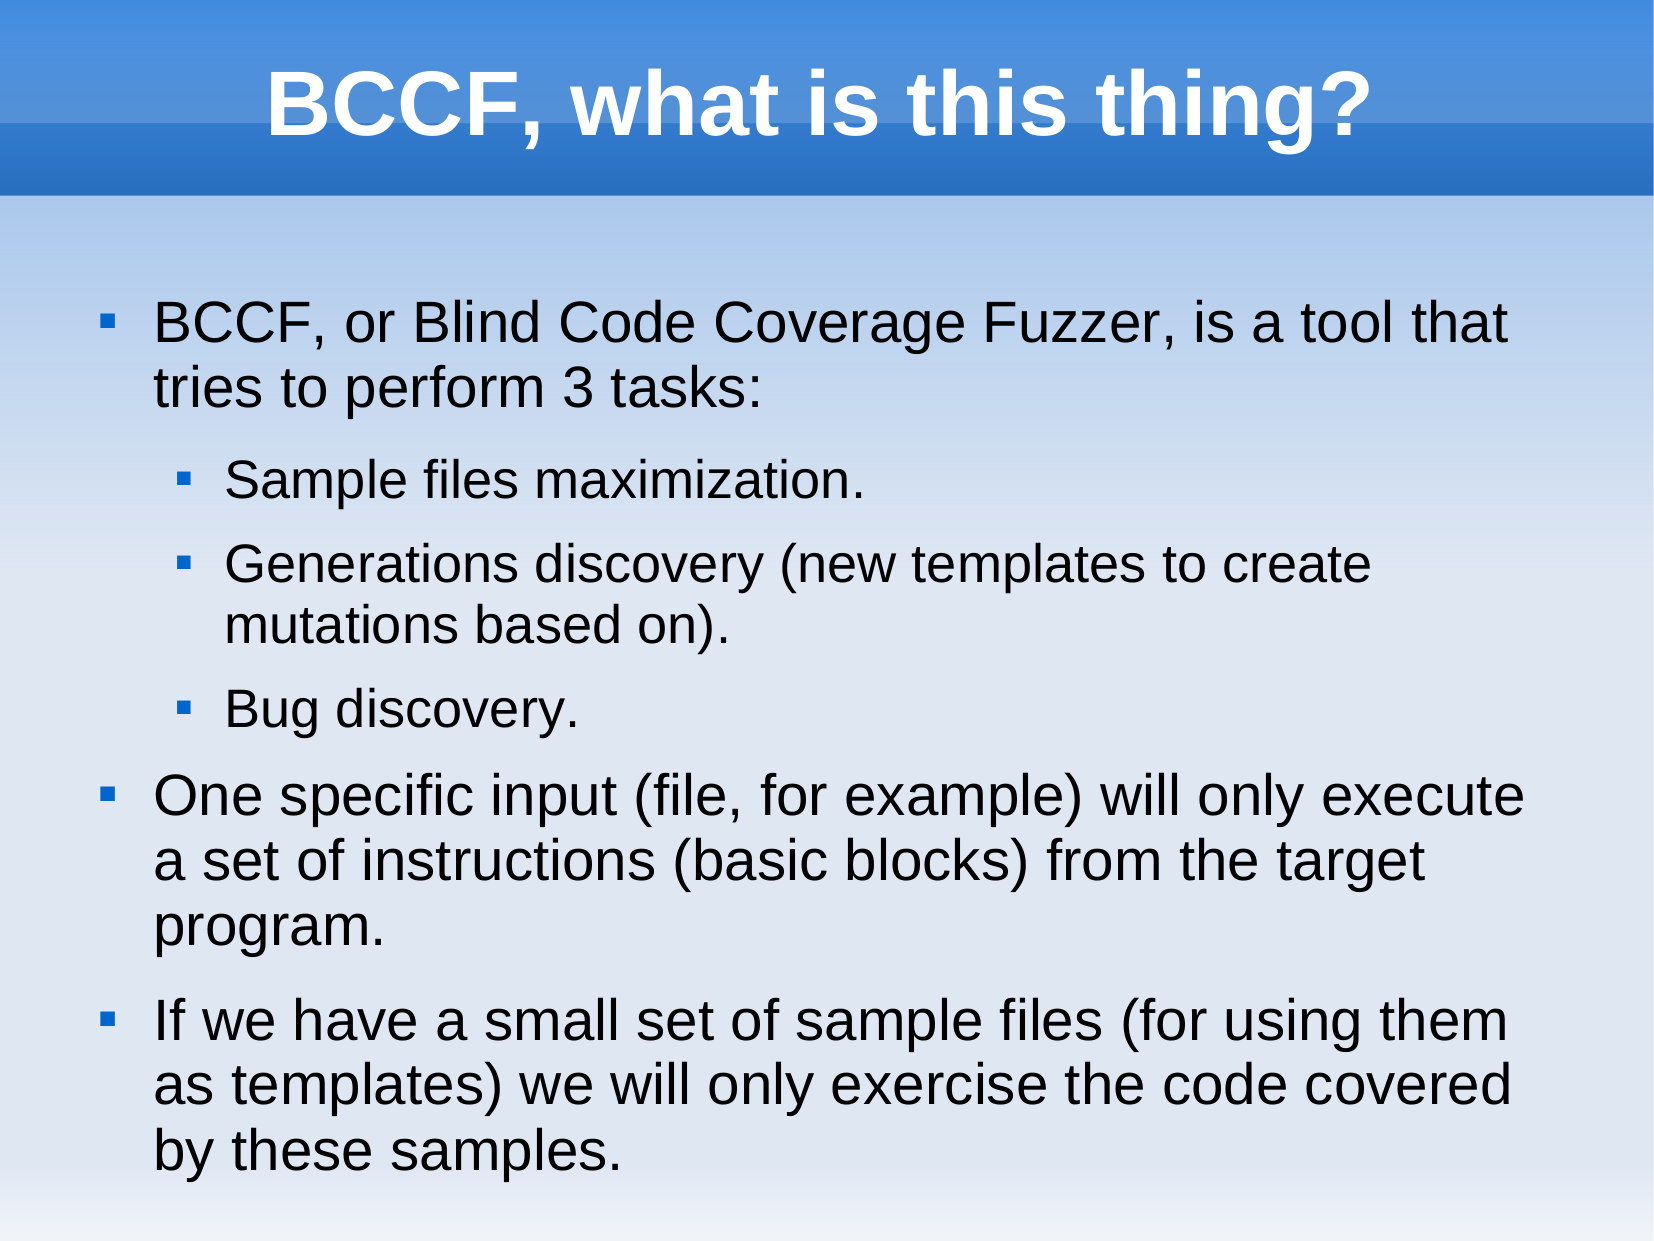

# BCCF, what is this thing?
BCCF, or Blind Code Coverage Fuzzer, is a tool that tries to perform 3 tasks:
Sample files maximization.
Generations discovery (new templates to create mutations based on).
Bug discovery.
One specific input (file, for example) will only execute a set of instructions (basic blocks) from the target program.
If we have a small set of sample files (for using them as templates) we will only exercise the code covered by these samples.